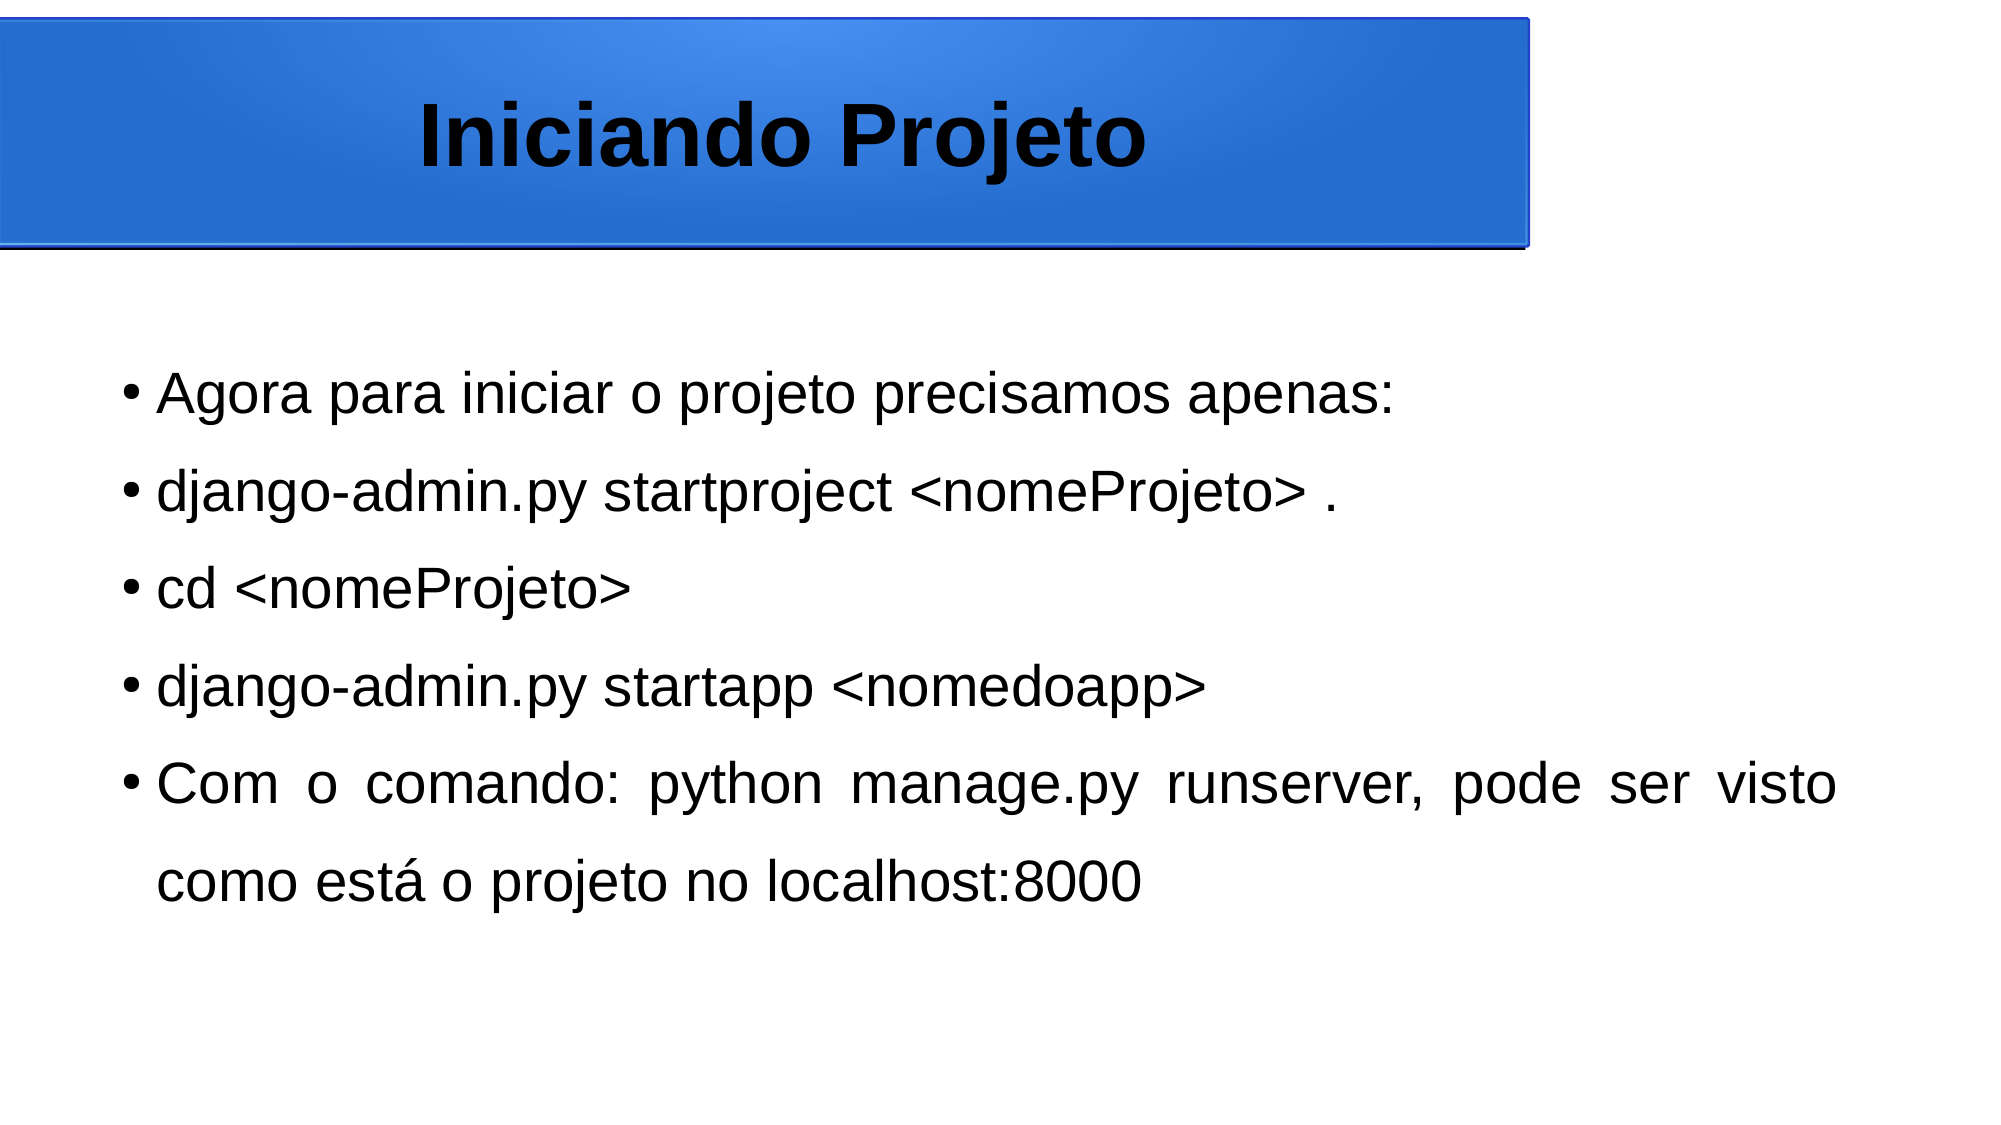

# Iniciando Projeto
Agora para iniciar o projeto precisamos apenas:
django-admin.py startproject <nomeProjeto> .
cd <nomeProjeto>
django-admin.py startapp <nomedoapp>
Com o comando: python manage.py runserver, pode ser visto como está o projeto no localhost:8000